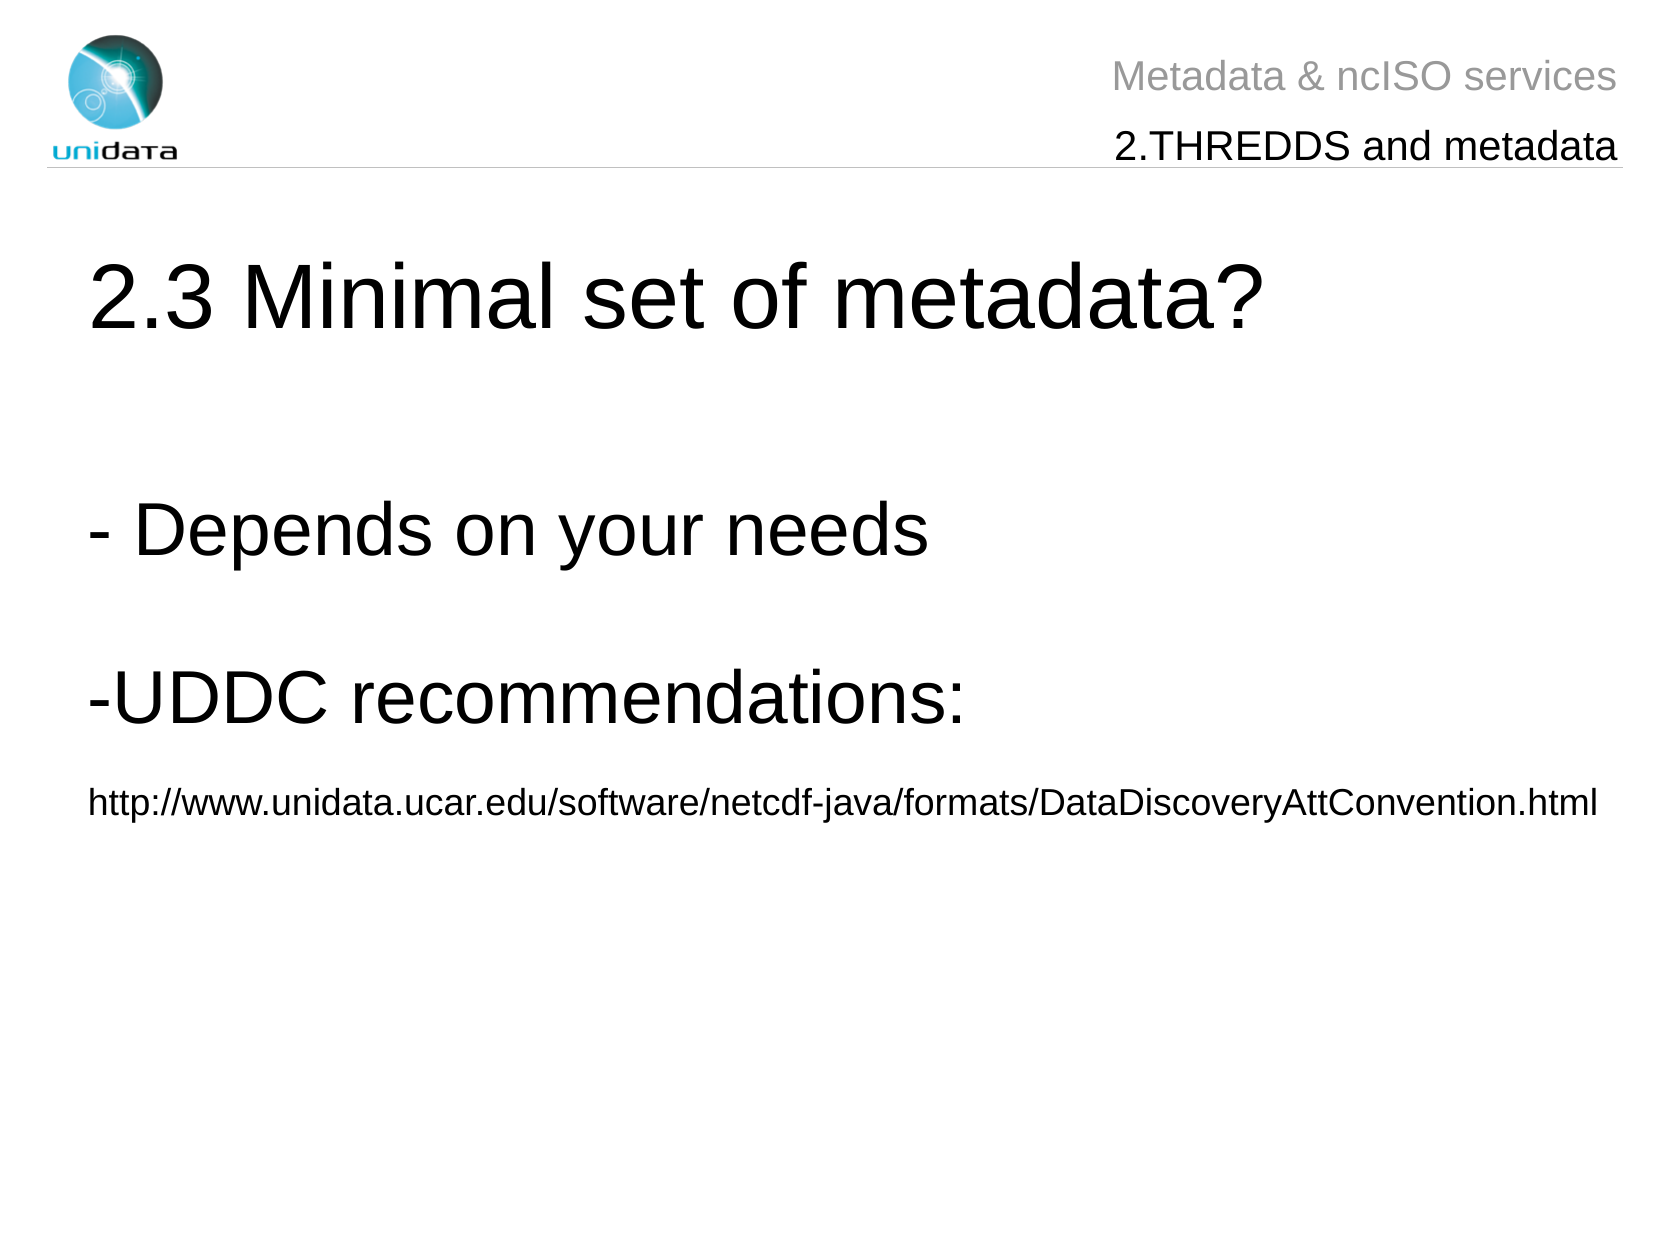

Metadata & ncISO services
2.THREDDS and metadata
# 2.3 Minimal set of metadata?
- Depends on your needs
-UDDC recommendations:
http://www.unidata.ucar.edu/software/netcdf-java/formats/DataDiscoveryAttConvention.html